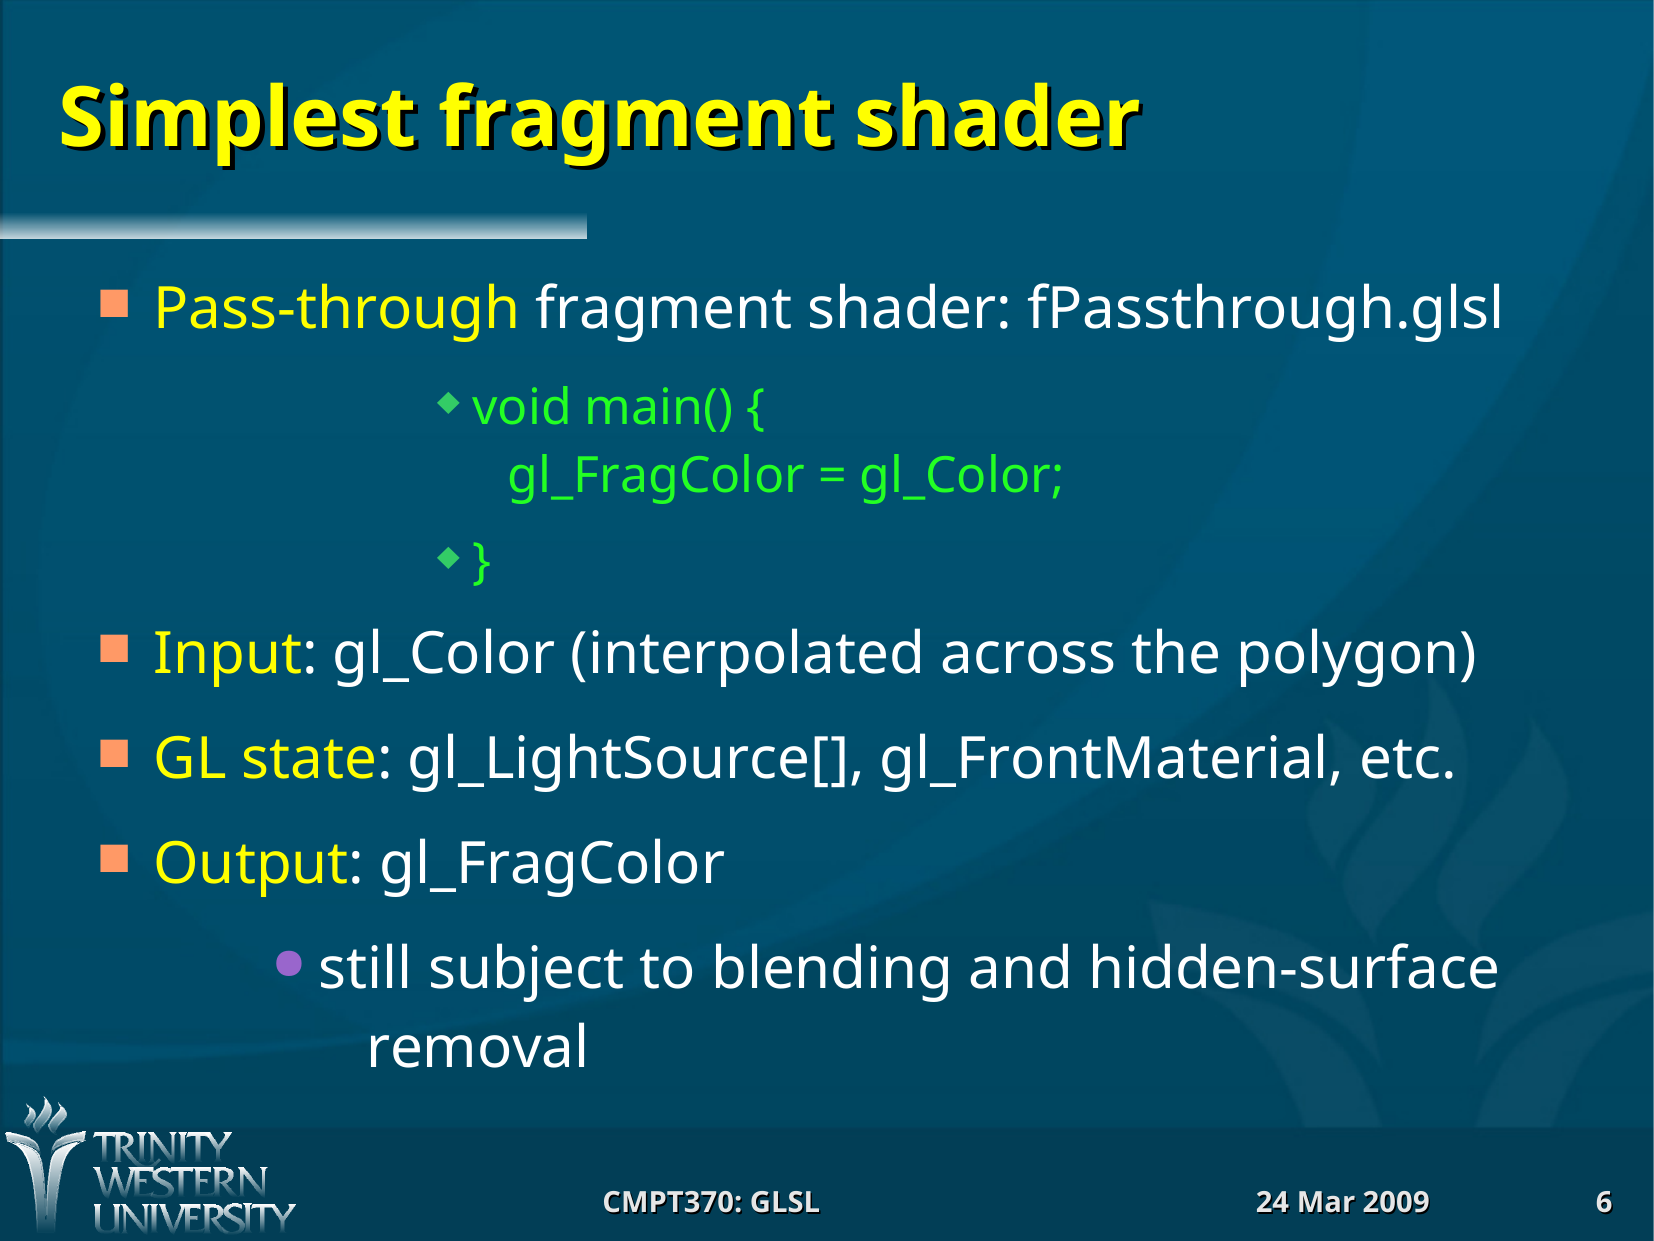

# Simplest fragment shader
Pass-through fragment shader: fPassthrough.glsl
void main() {
gl_FragColor = gl_Color;
}
Input: gl_Color (interpolated across the polygon)
GL state: gl_LightSource[], gl_FrontMaterial, etc.
Output: gl_FragColor
still subject to blending and hidden-surface removal
CMPT370: GLSL
24 Mar 2009
6